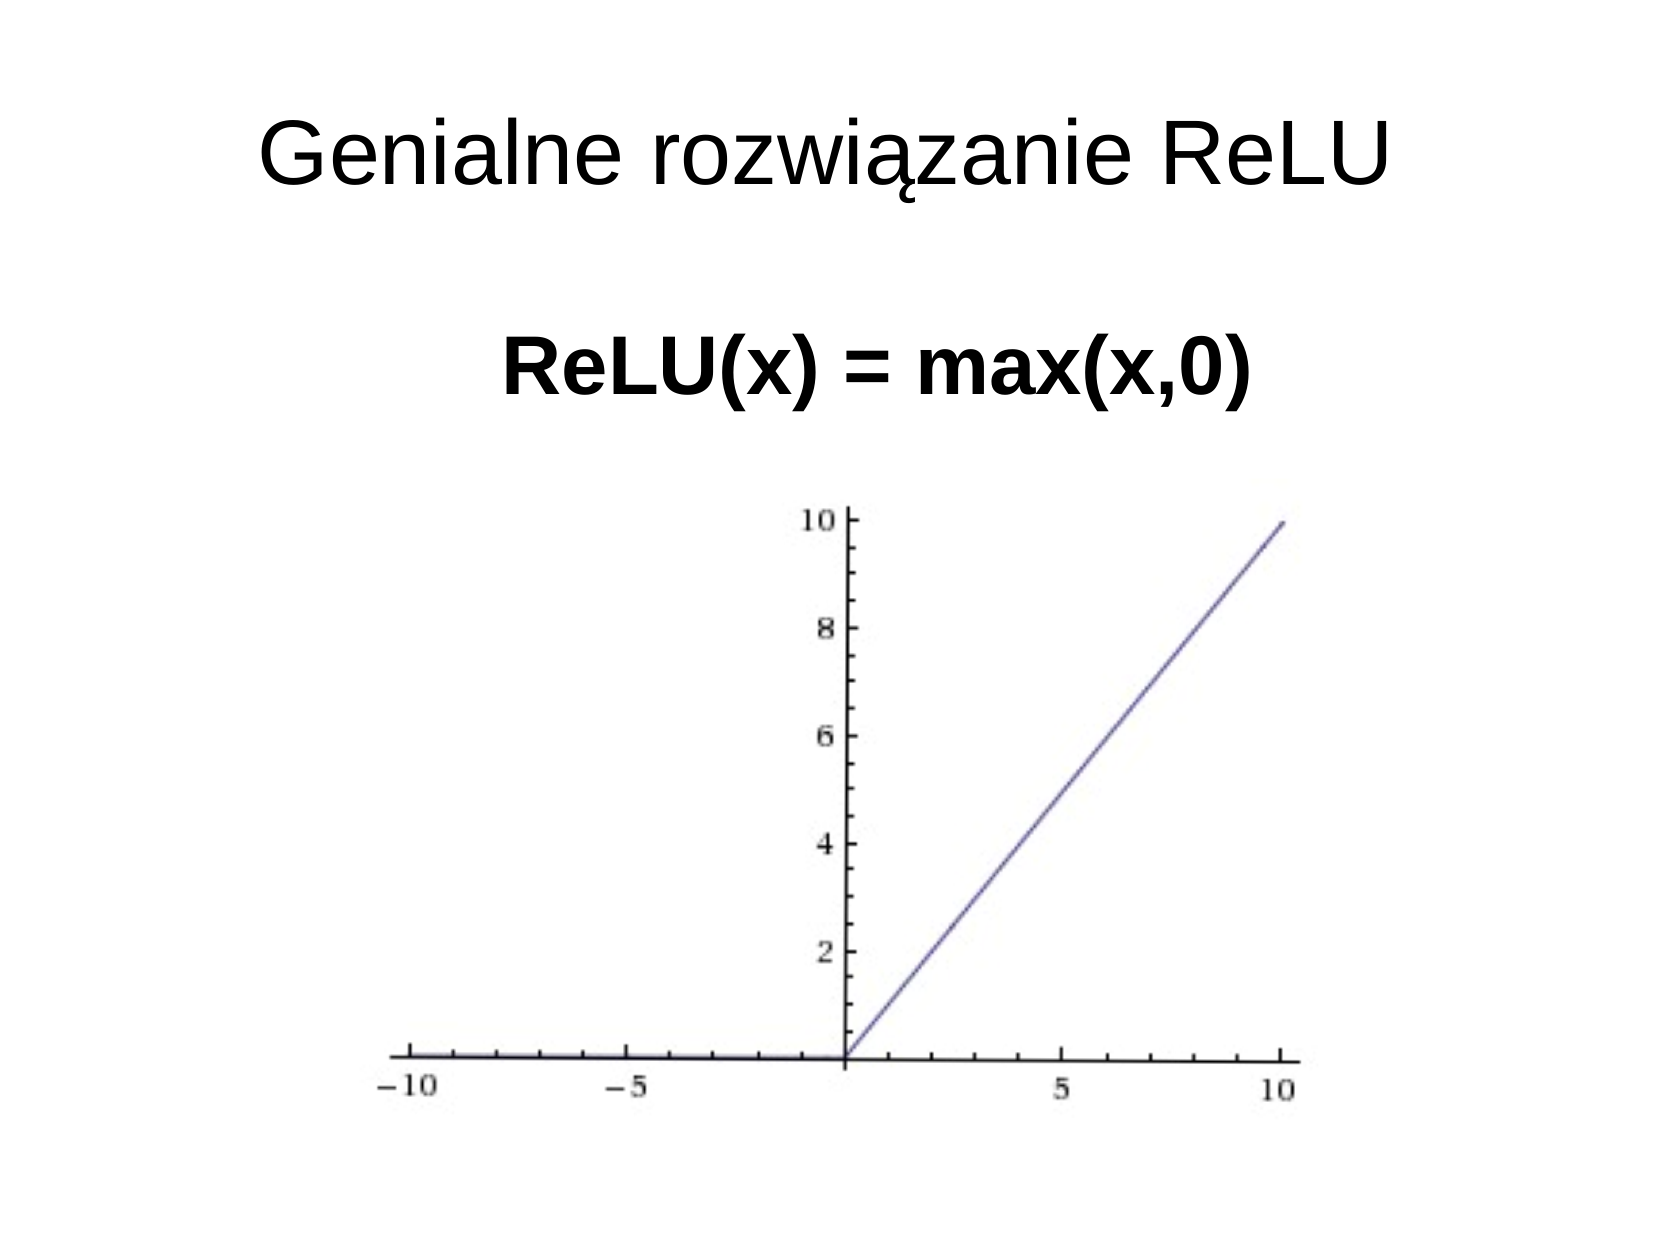

# Genialne rozwiązanie ReLU
ReLU(x) = max(x,0)